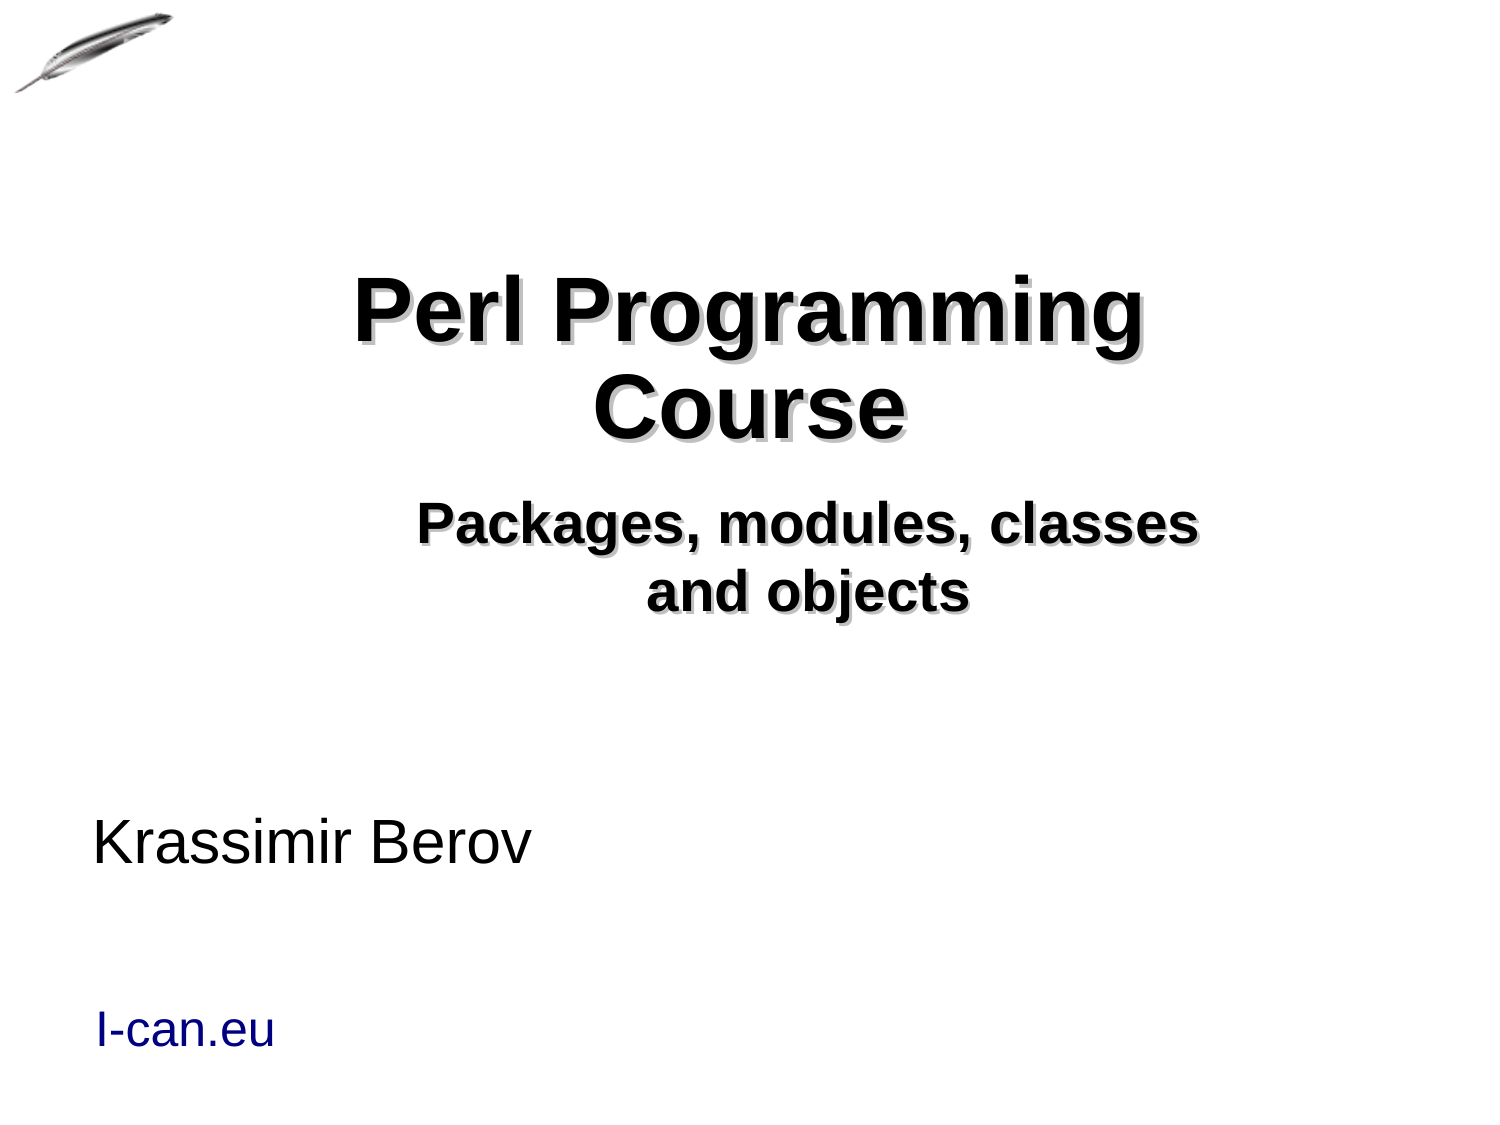

# Perl Programming Course
Packages, modules, classes and objects
Krassimir Berov
I-can.eu